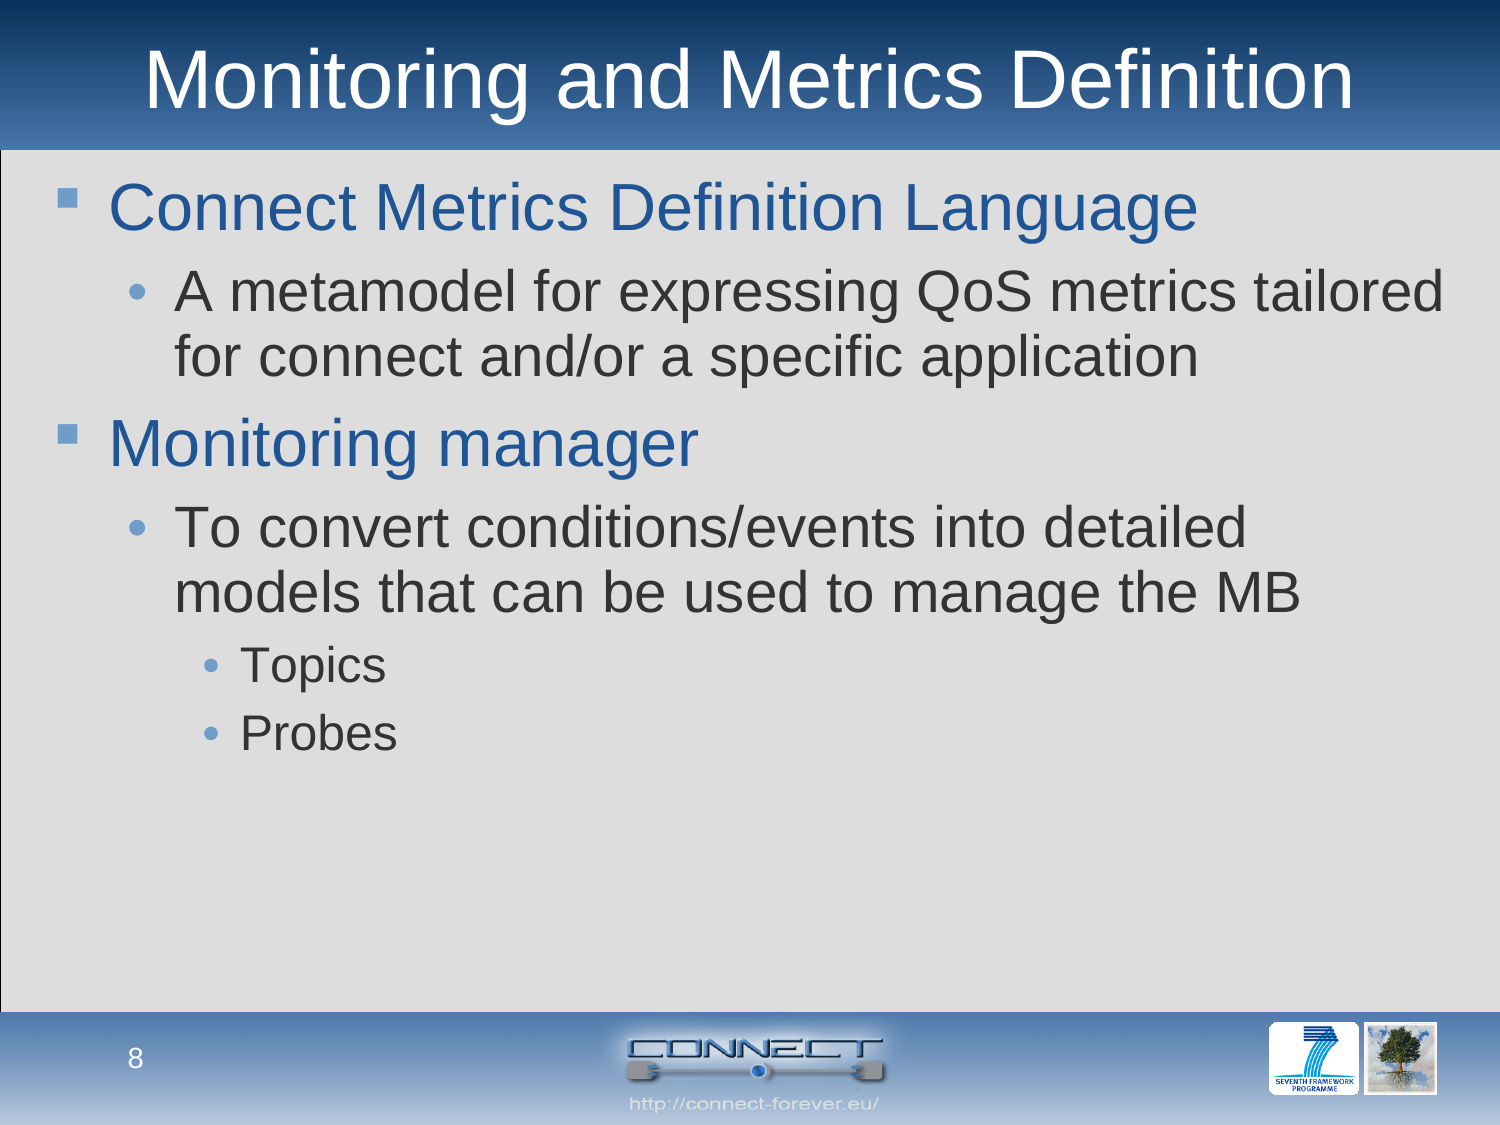

# Monitoring and Metrics Definition
Connect Metrics Definition Language
A metamodel for expressing QoS metrics tailored for connect and/or a specific application
Monitoring manager
To convert conditions/events into detailed models that can be used to manage the MB
Topics
Probes
8